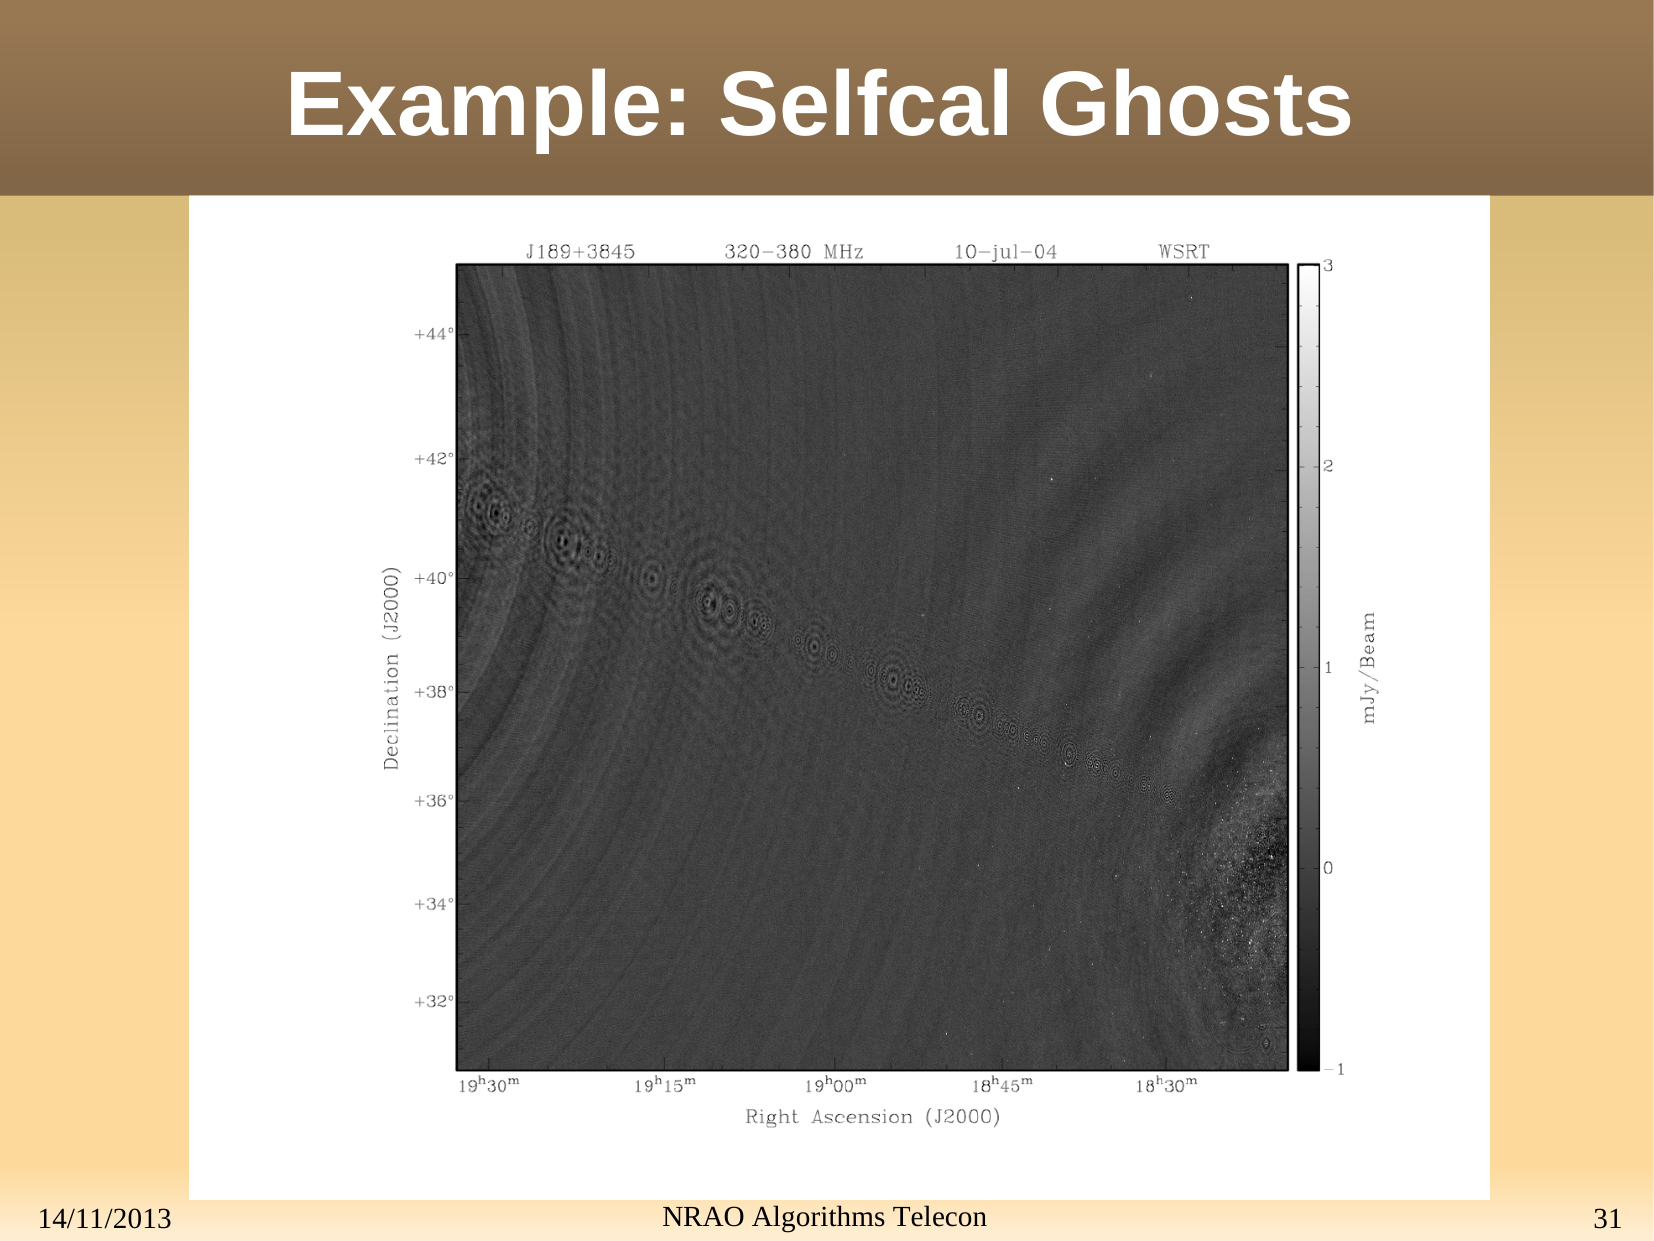

# Example: Selfcal Ghosts
NRAO Algorithms Telecon
14/11/2013
31